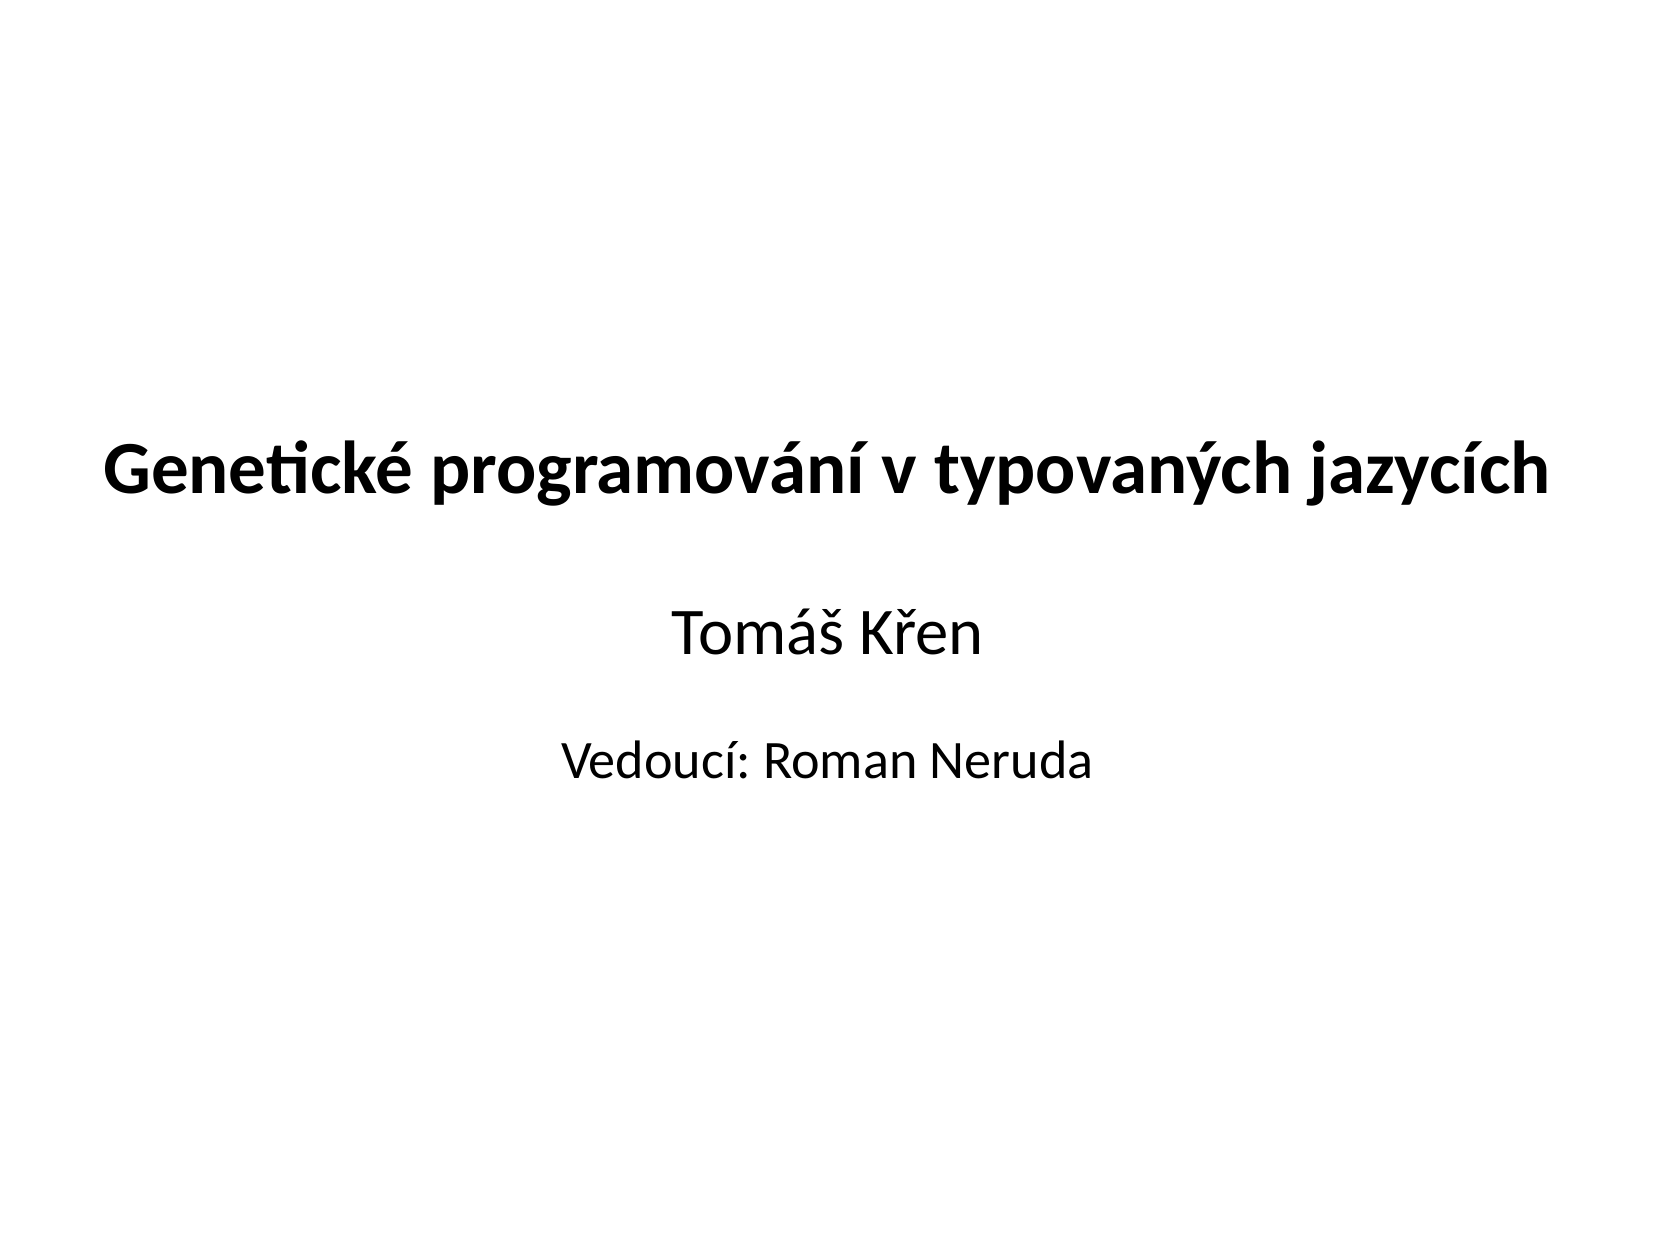

# Genetické programování v typovaných jazycích
Tomáš Křen
Vedoucí: Roman Neruda